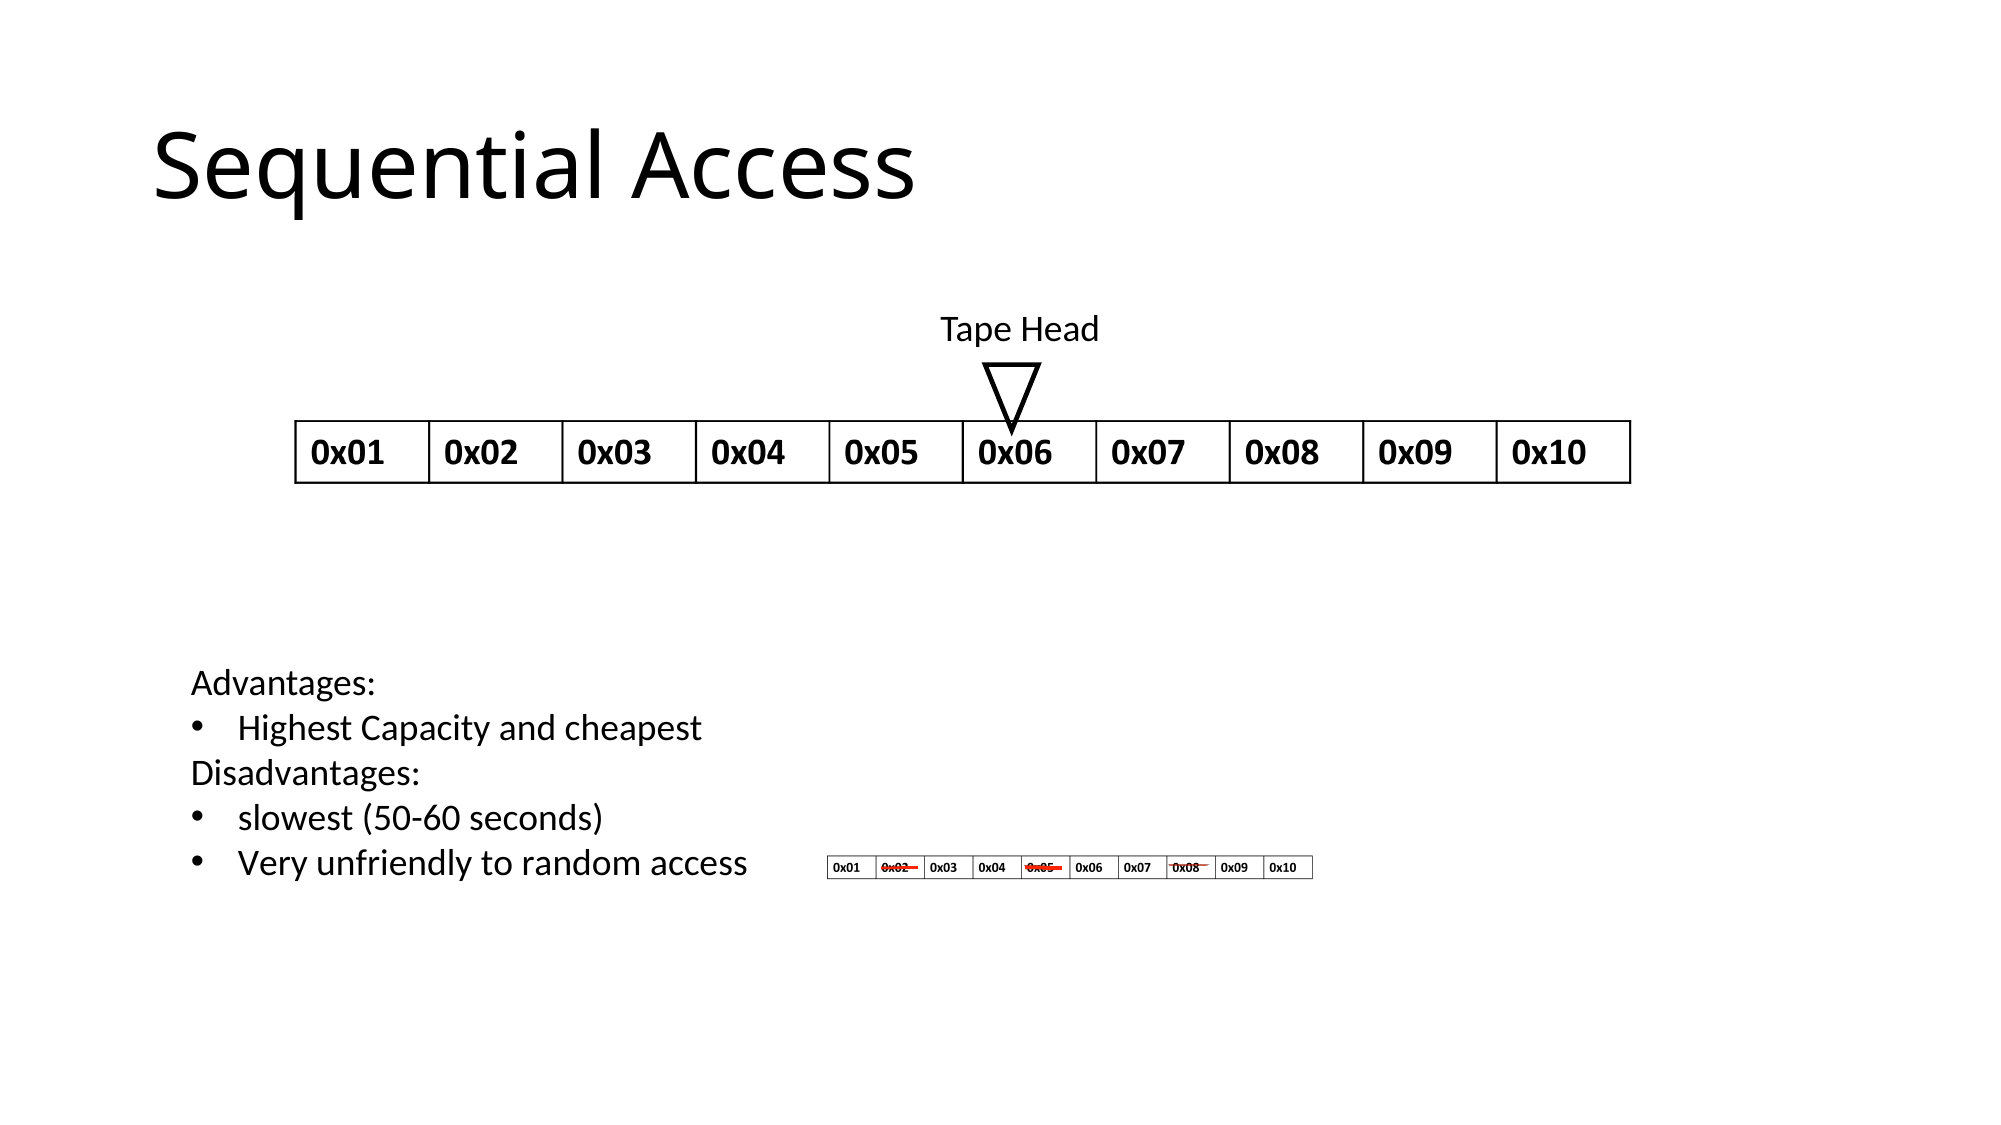

# Sequential Access
Tape Head
Advantages:
Highest Capacity and cheapest
Disadvantages:
slowest (50-60 seconds)
Very unfriendly to random access